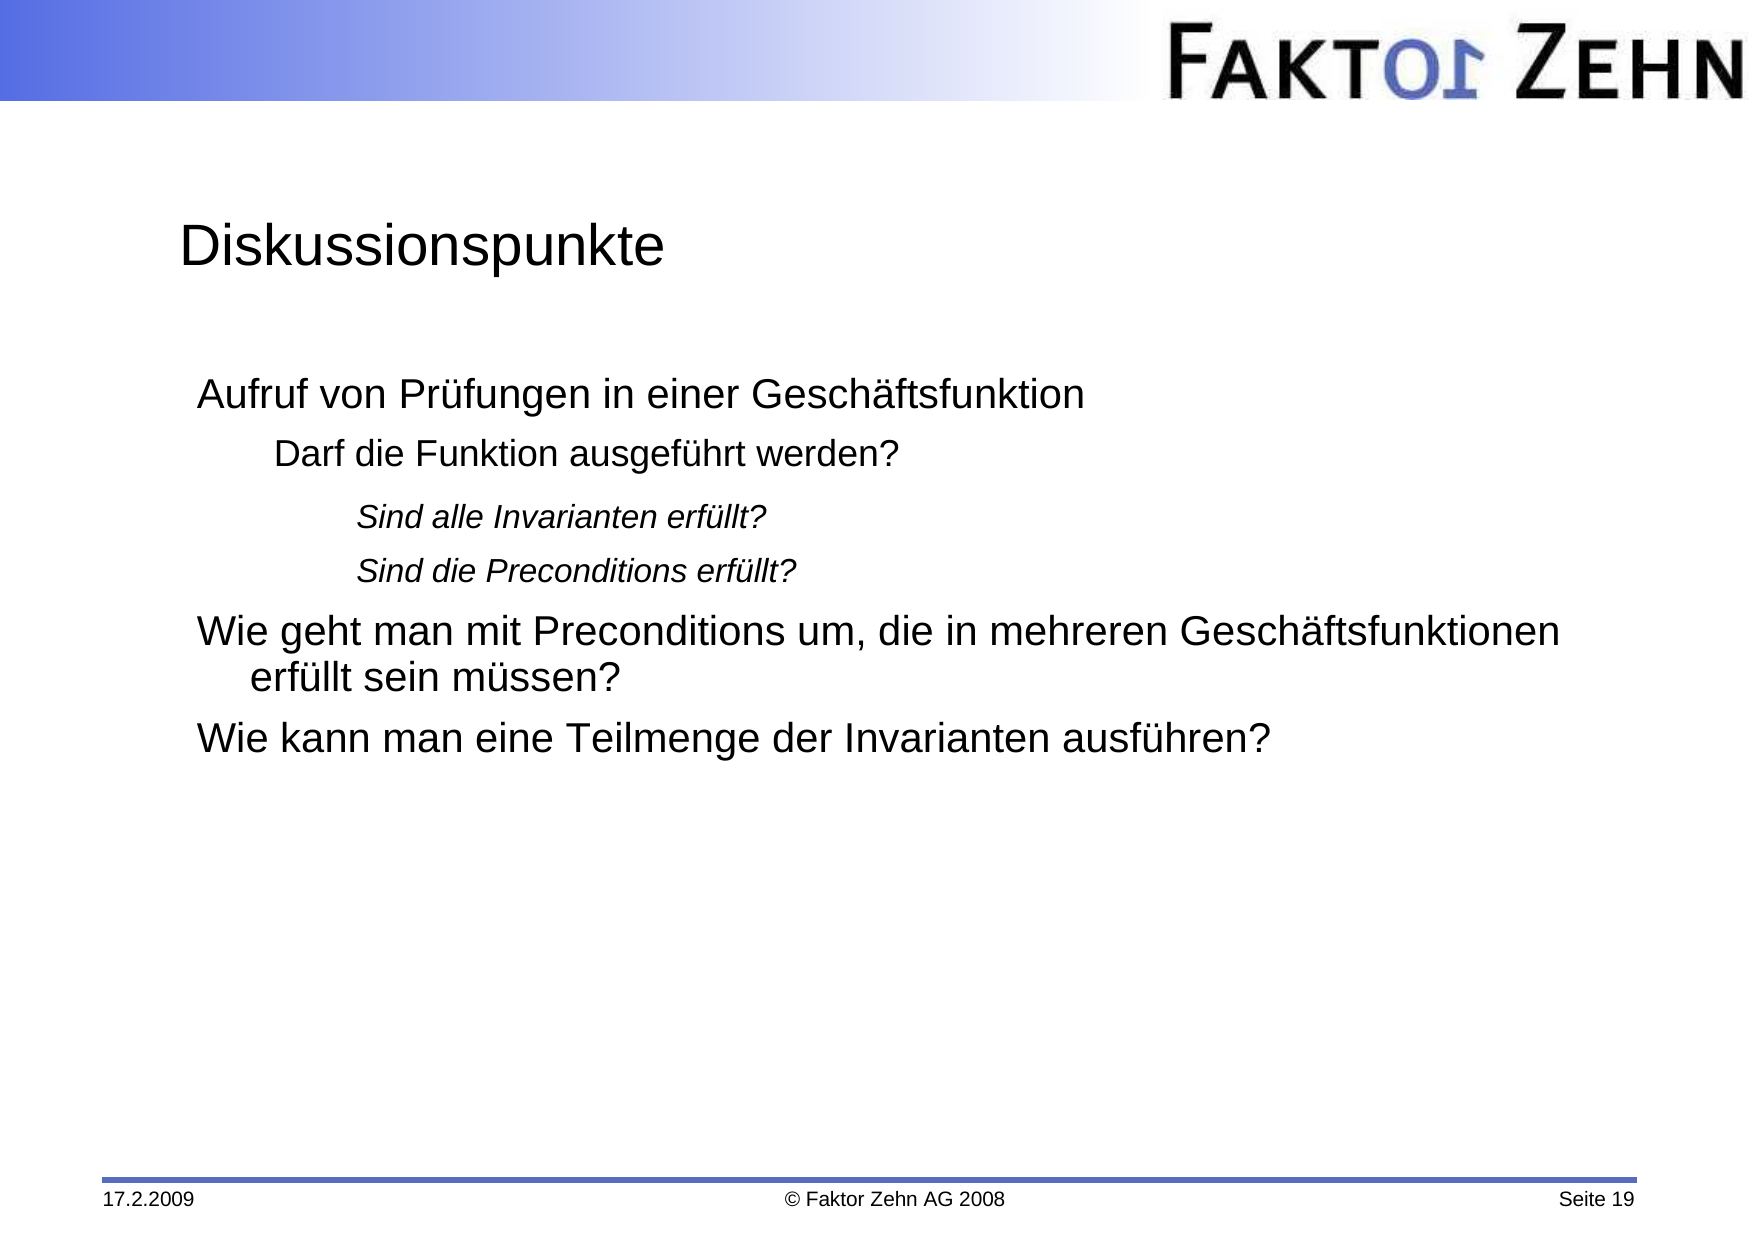

# Diskussionspunkte
Aufruf von Prüfungen in einer Geschäftsfunktion
Darf die Funktion ausgeführt werden?
Sind alle Invarianten erfüllt?
Sind die Preconditions erfüllt?
Wie geht man mit Preconditions um, die in mehreren Geschäftsfunktionen erfüllt sein müssen?
Wie kann man eine Teilmenge der Invarianten ausführen?